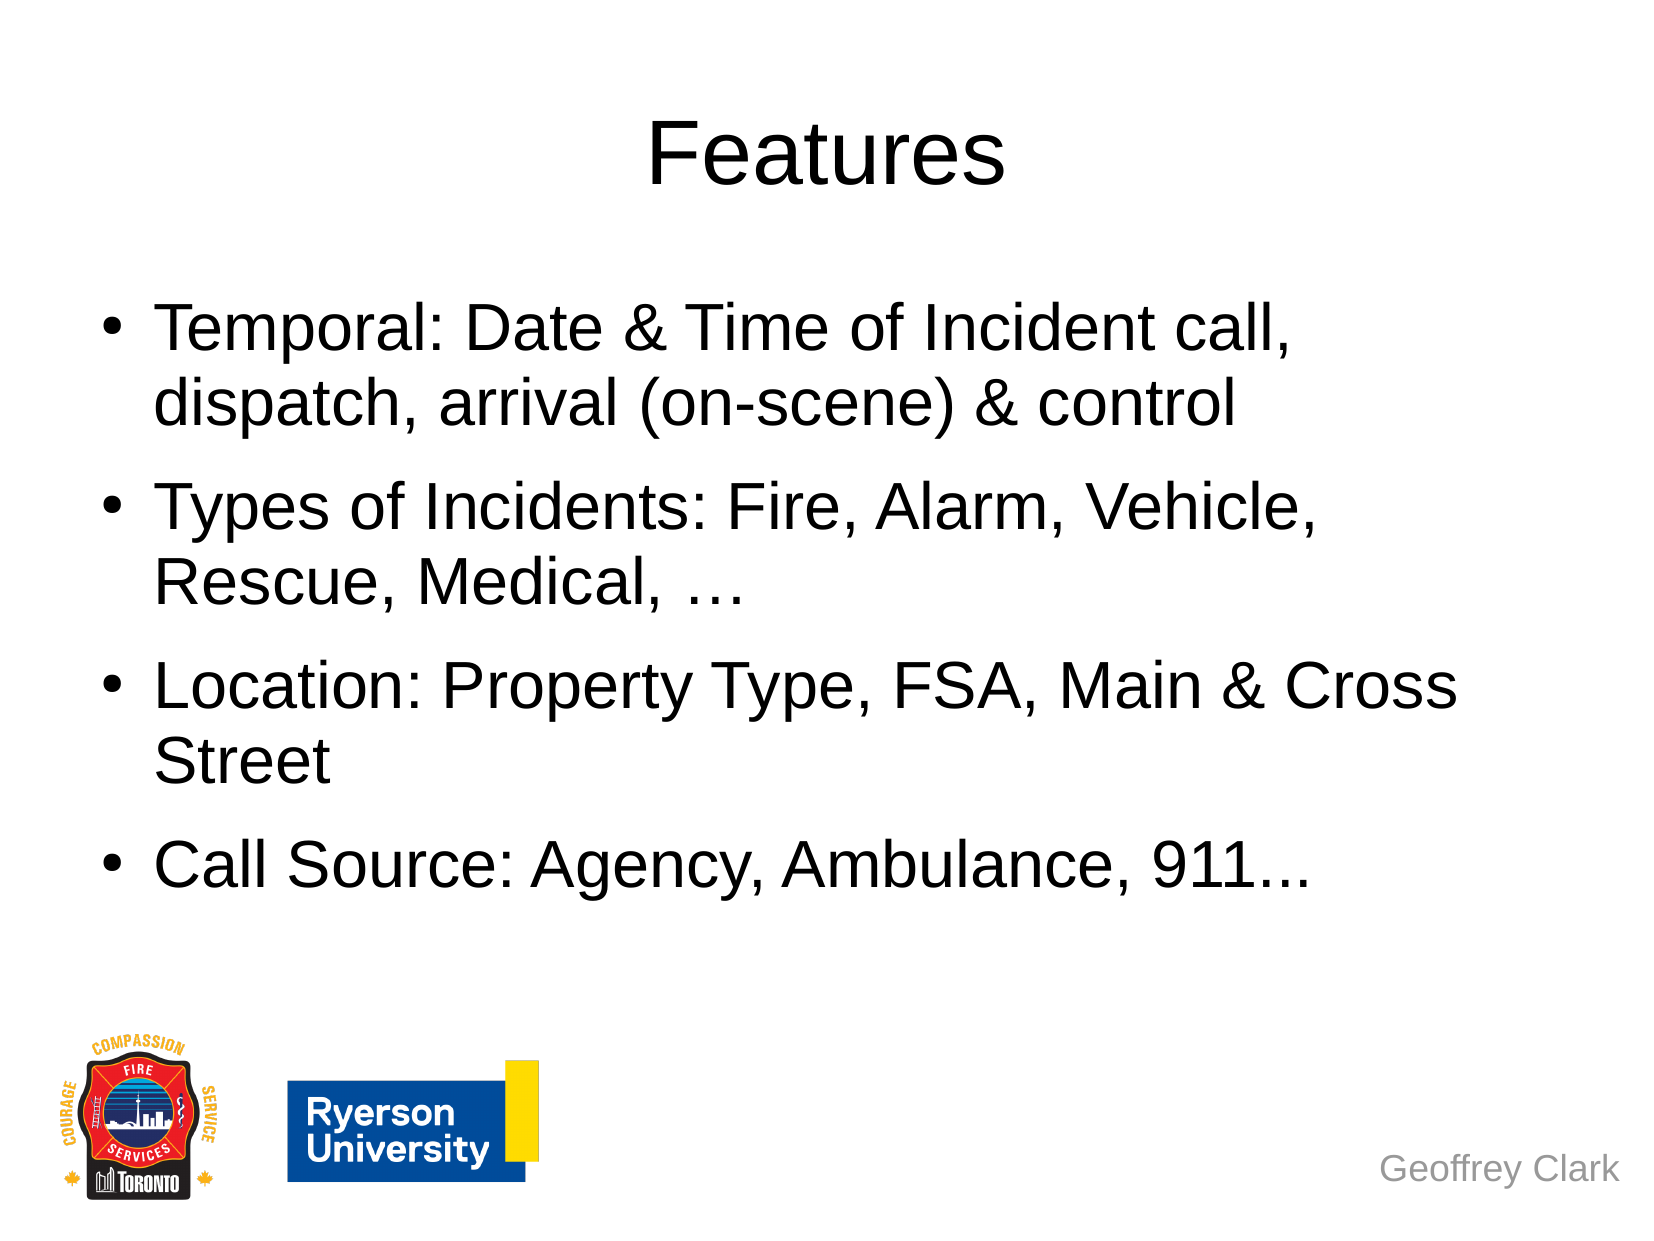

# Features
Temporal: Date & Time of Incident call, dispatch, arrival (on-scene) & control
Types of Incidents: Fire, Alarm, Vehicle, Rescue, Medical, …
Location: Property Type, FSA, Main & Cross Street
Call Source: Agency, Ambulance, 911...
Geoffrey Clark